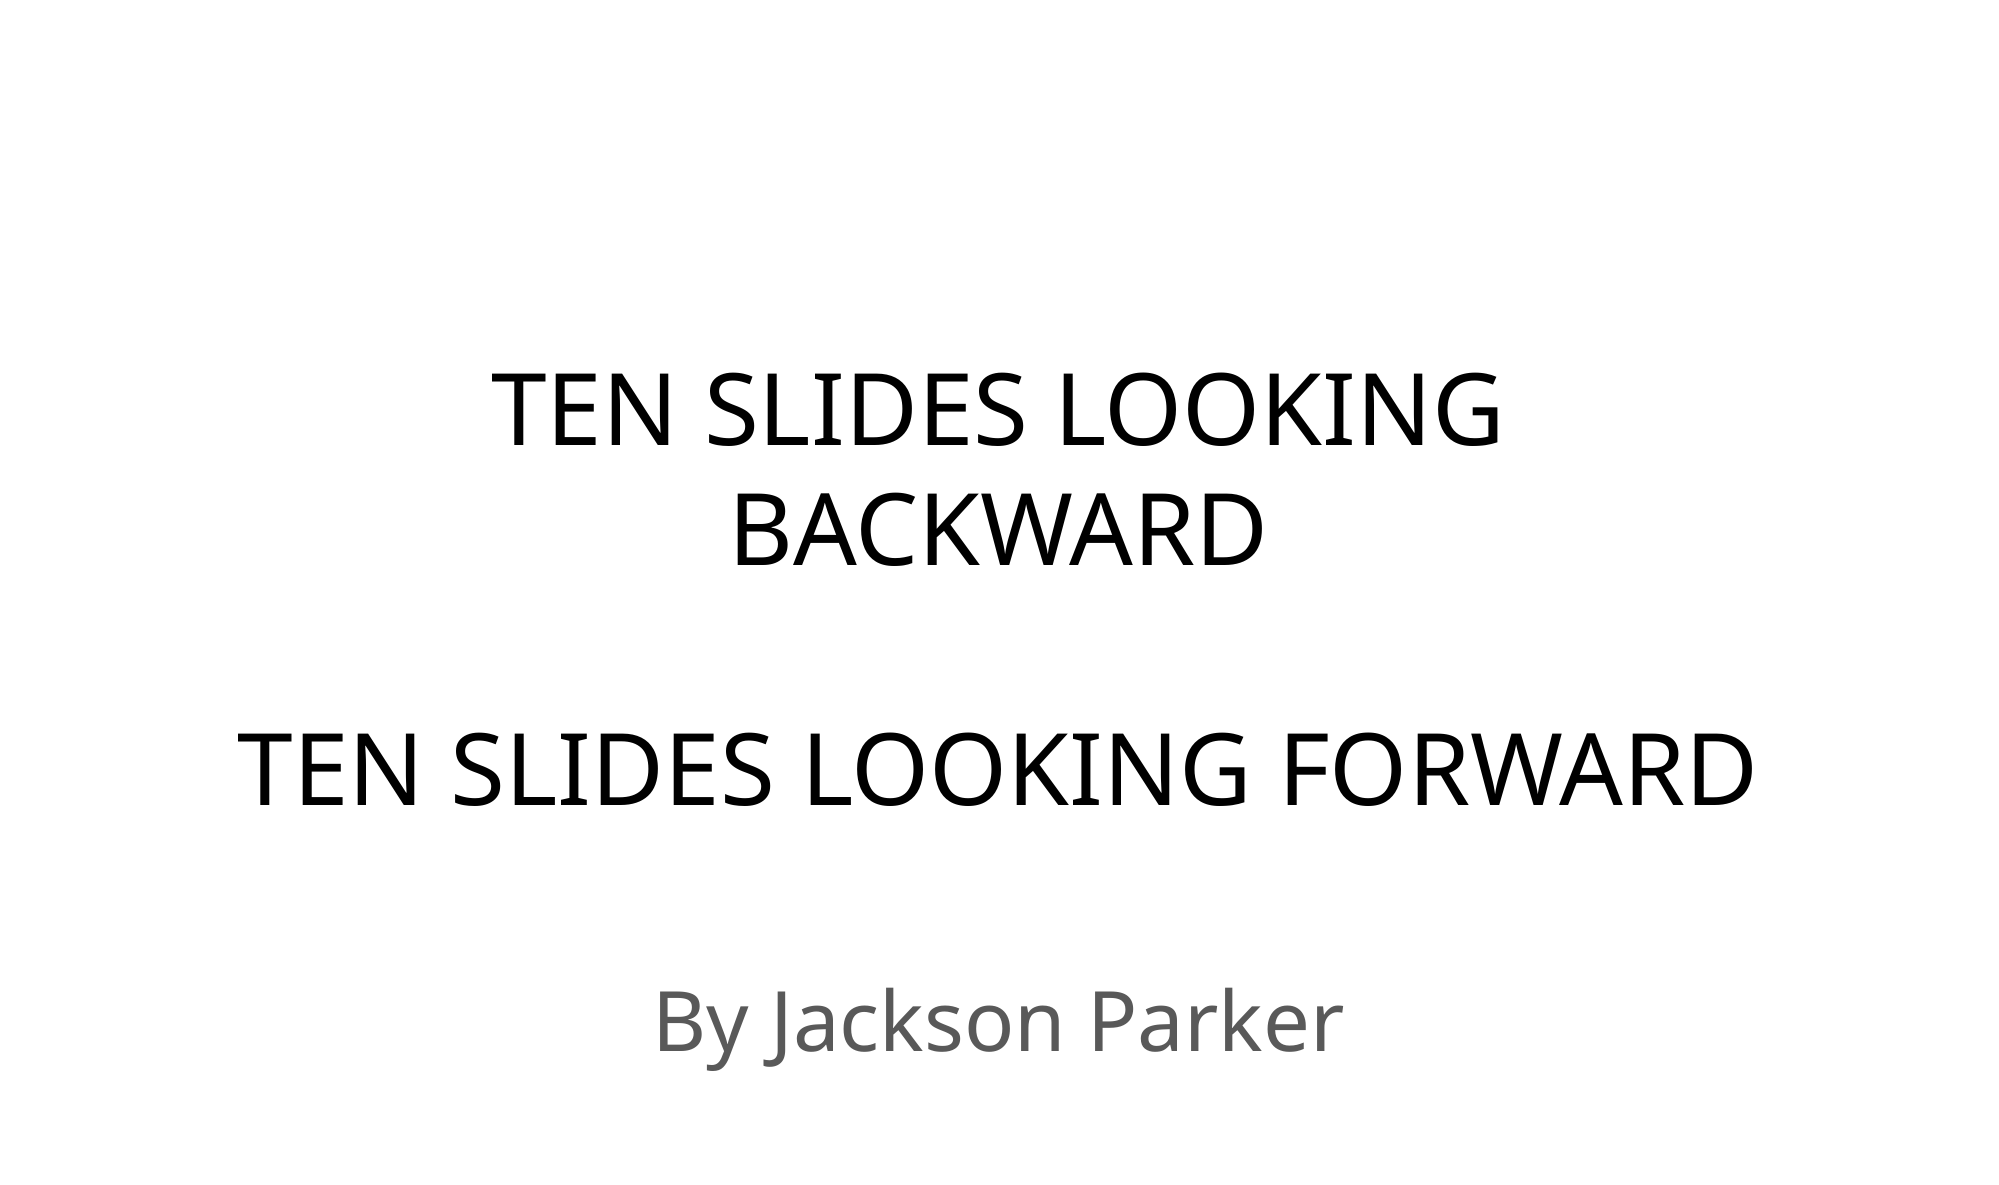

# TEN SLIDES LOOKING BACKWARD TEN SLIDES LOOKING FORWARD
By Jackson Parker